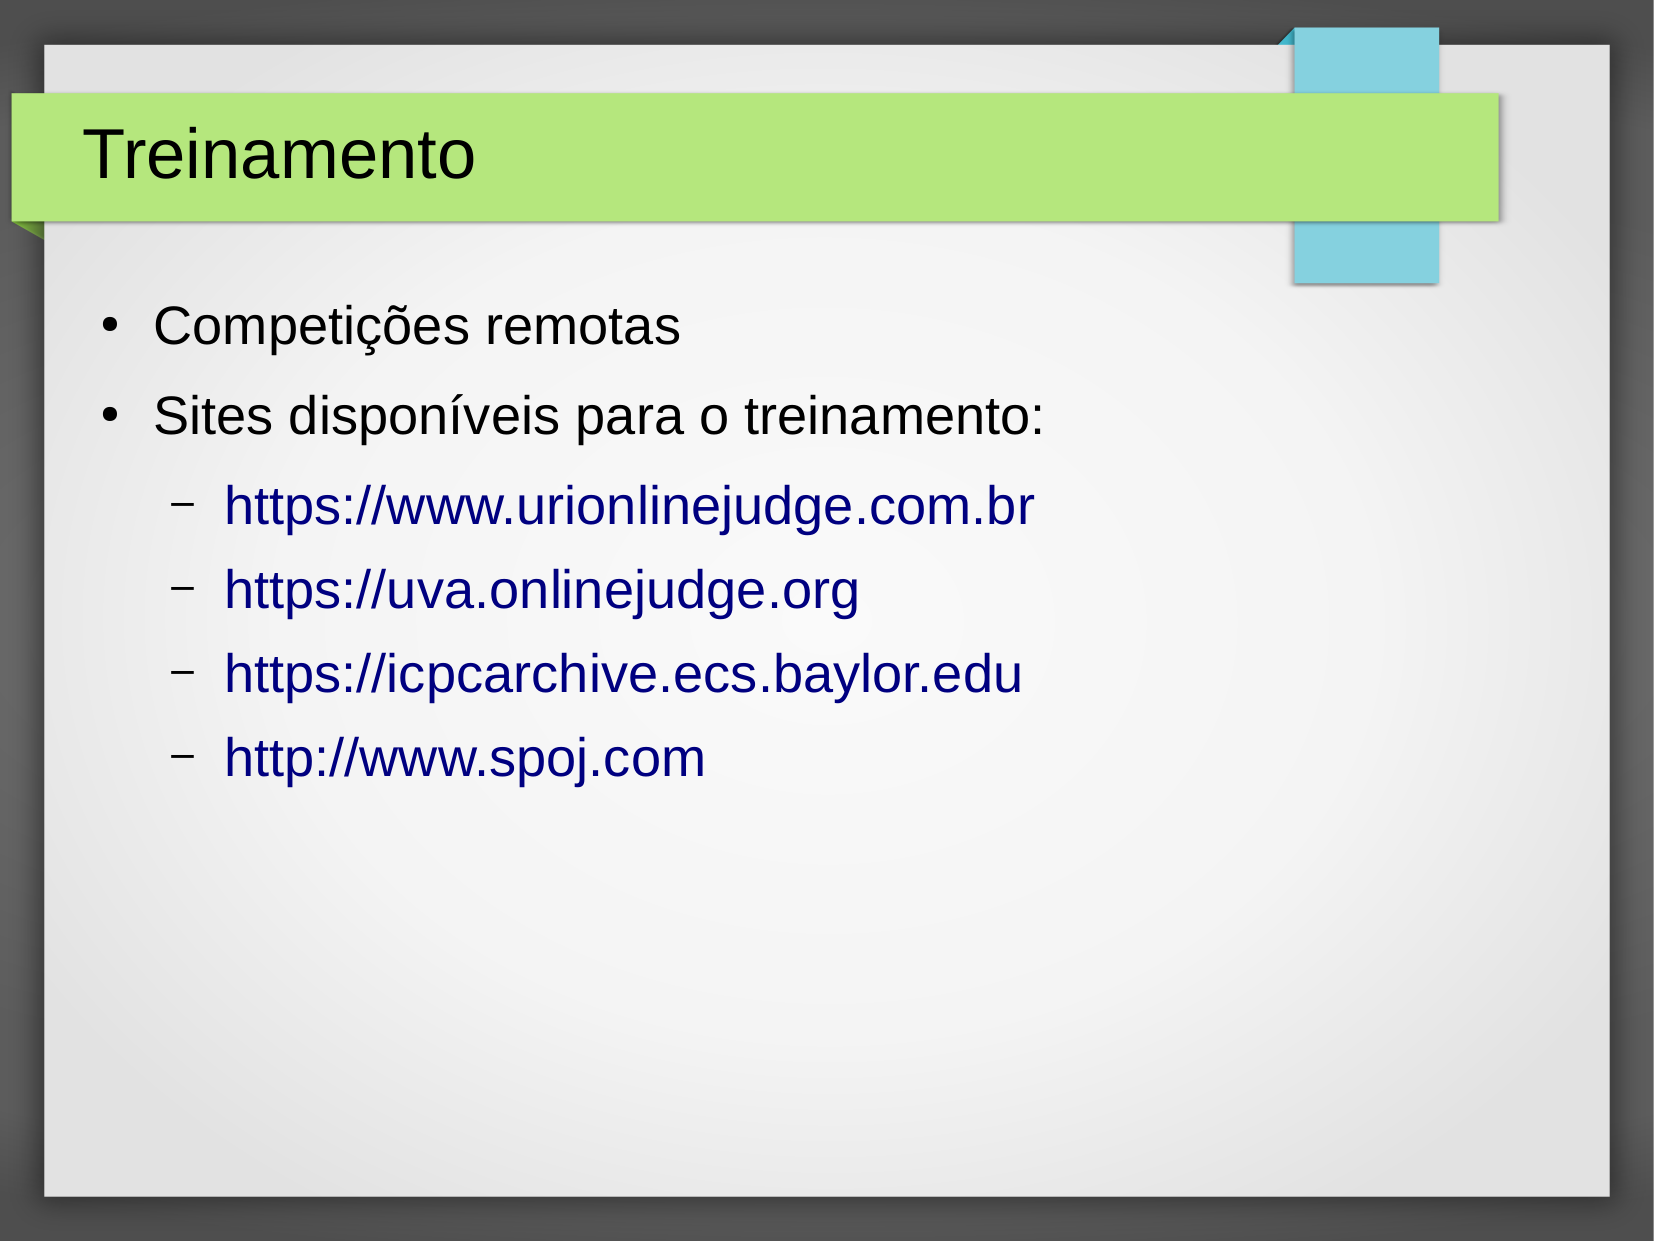

# Treinamento
Competições remotas
Sites disponíveis para o treinamento:
https://www.urionlinejudge.com.br
https://uva.onlinejudge.org
https://icpcarchive.ecs.baylor.edu
http://www.spoj.com